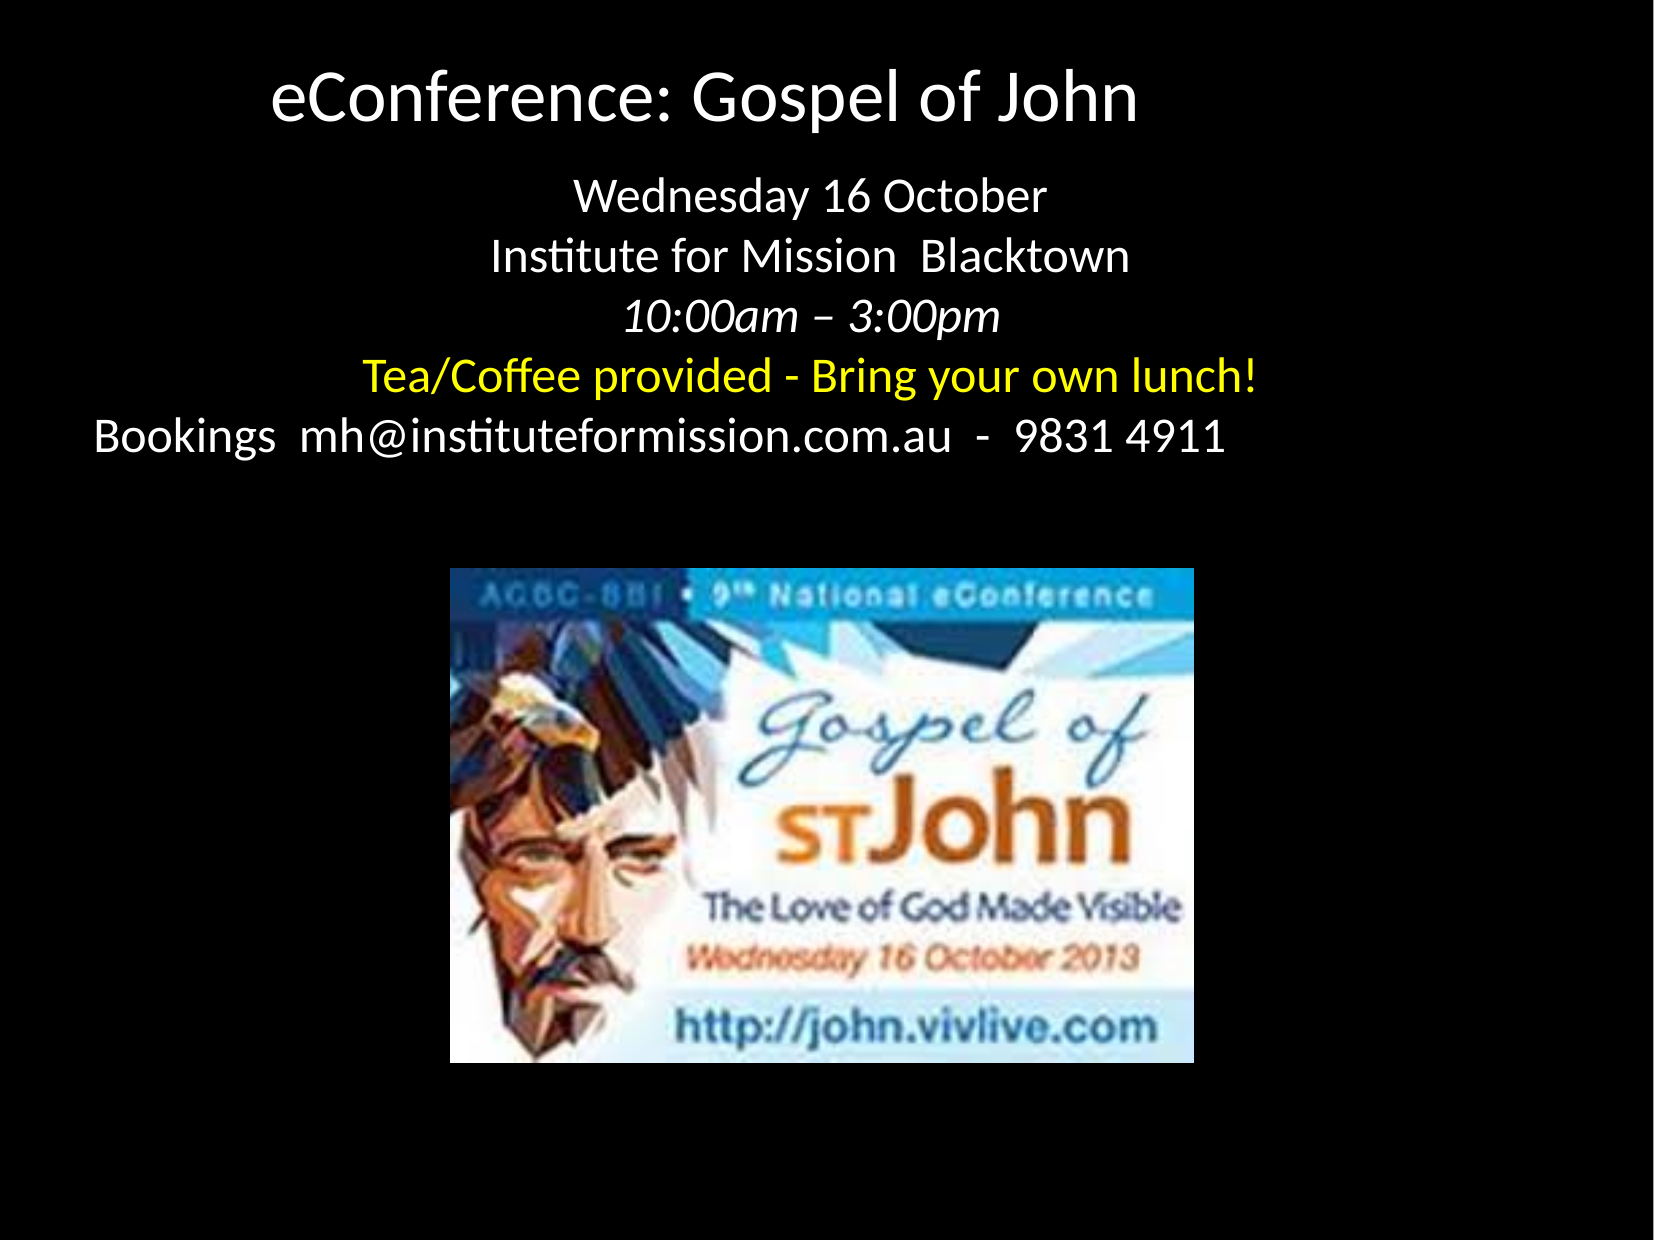

eConference: Gospel of John
Wednesday 16 October
Institute for Mission Blacktown
10:00am – 3:00pm
Tea/Coffee provided - Bring your own lunch!
Bookings mh@instituteformission.com.au - 9831 4911